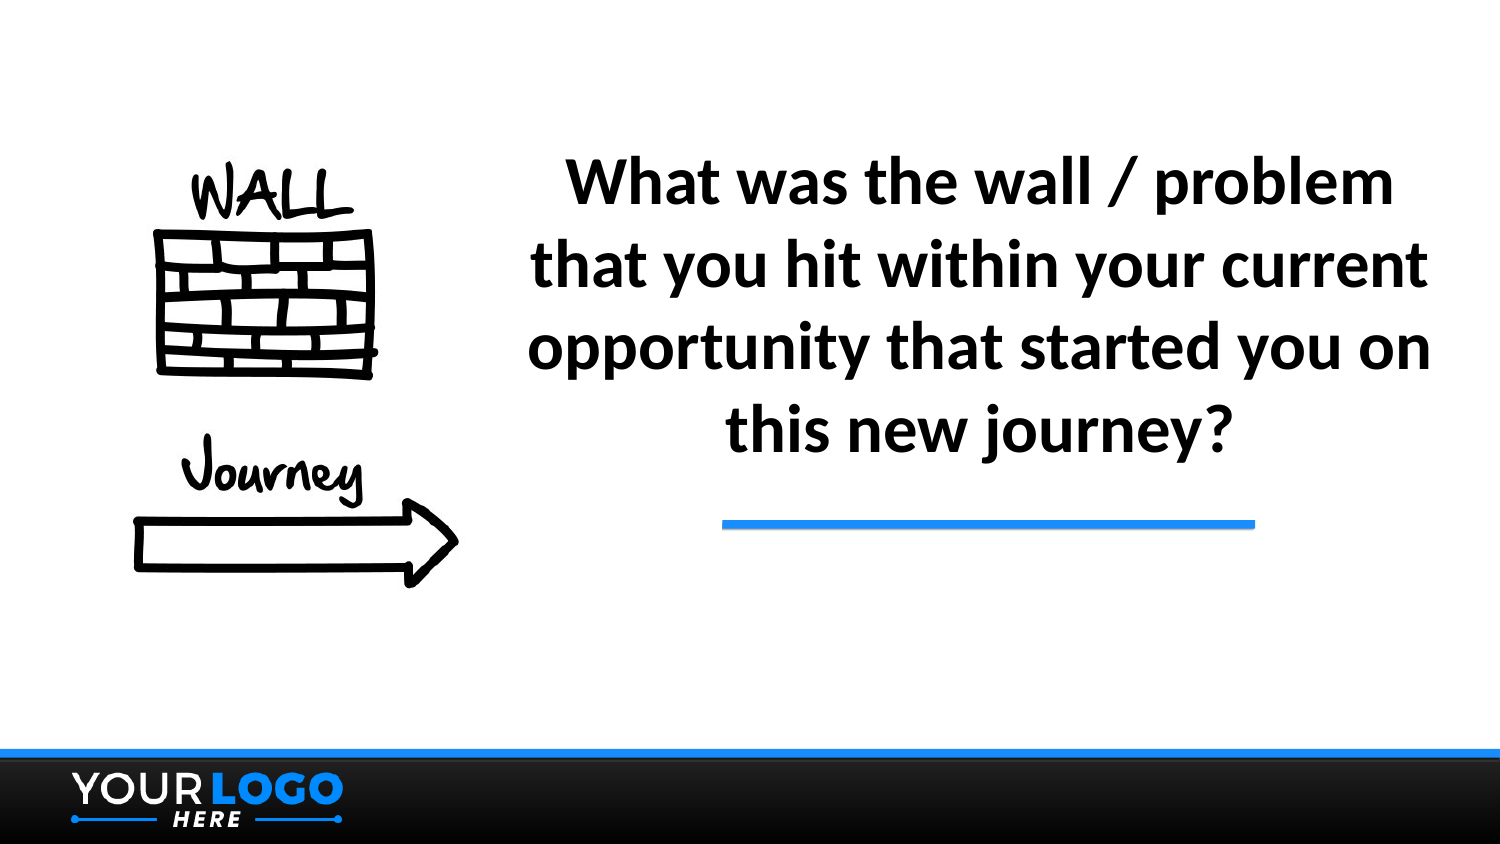

What was the wall / problem that you hit within your current opportunity that started you on this new journey?